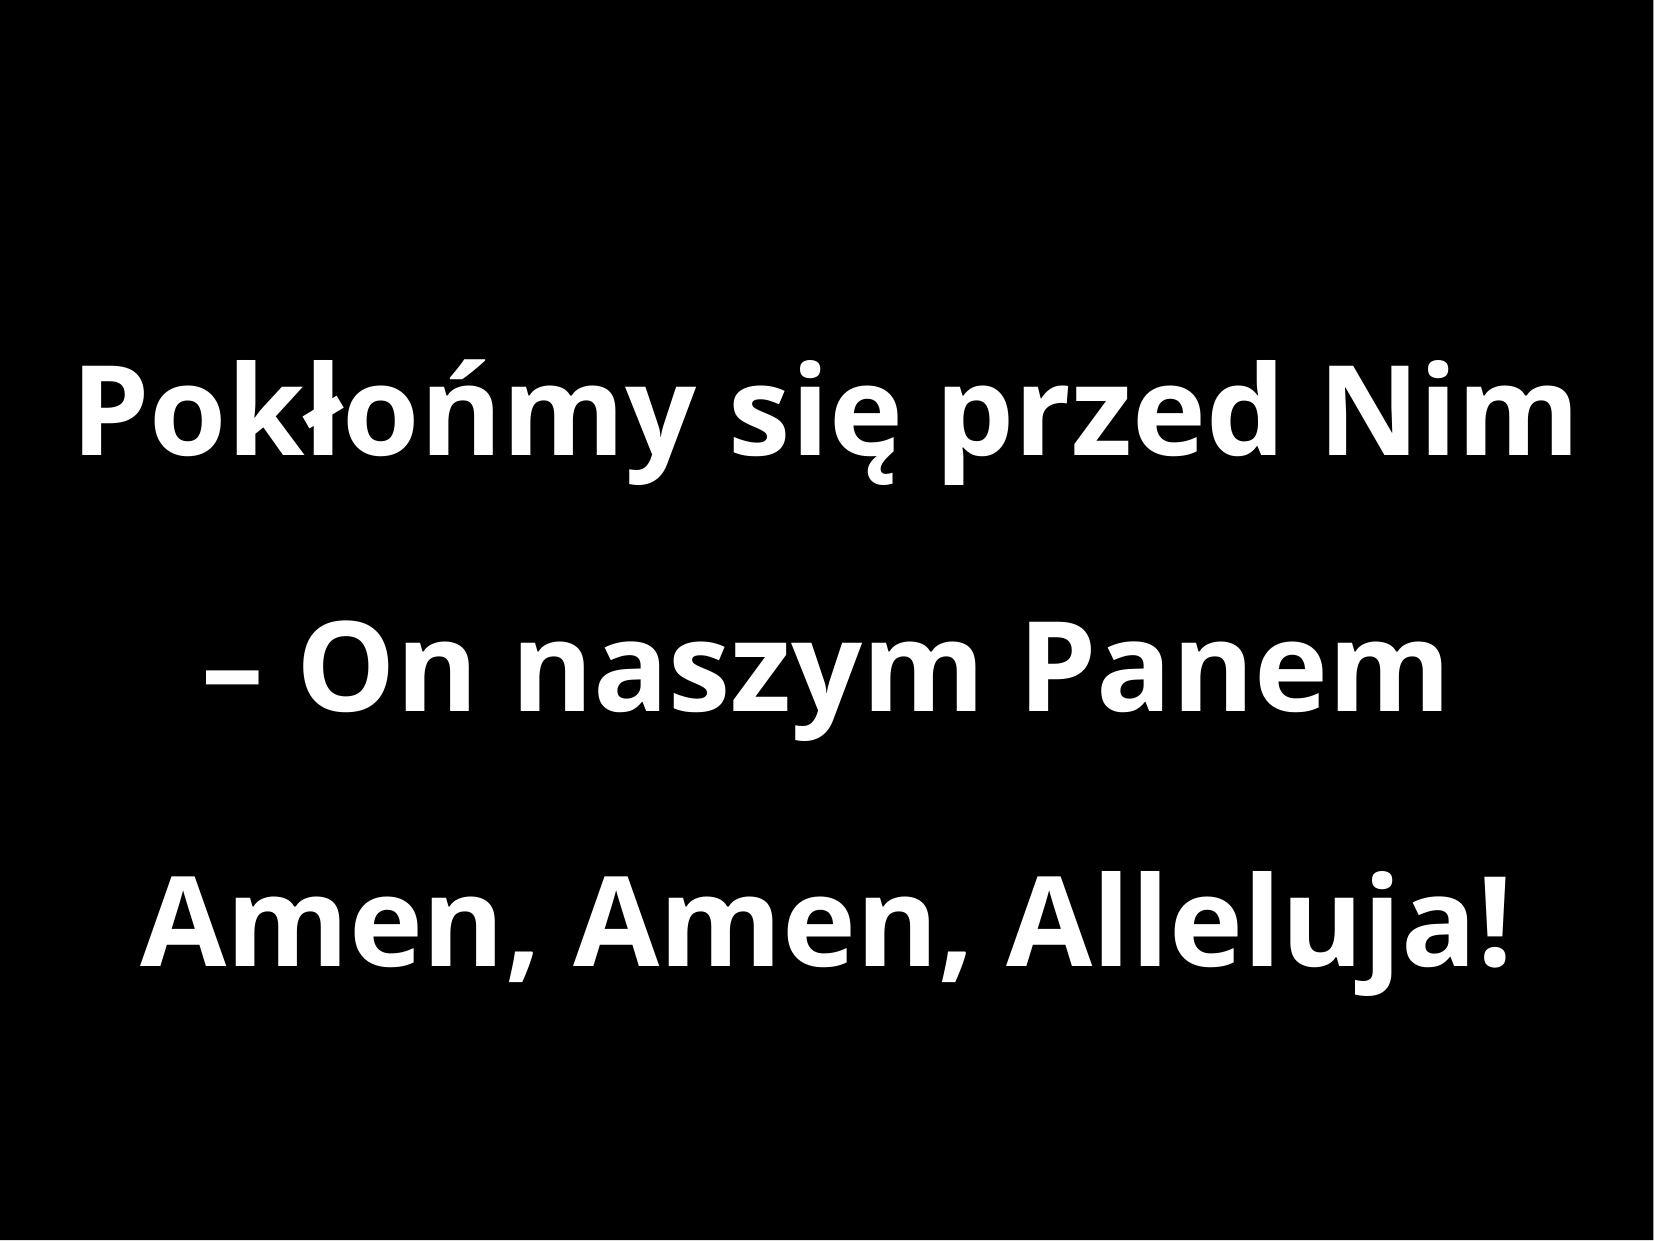

# Pokłońmy się przed Nim – On naszym Panem Amen, Amen, Alleluja!